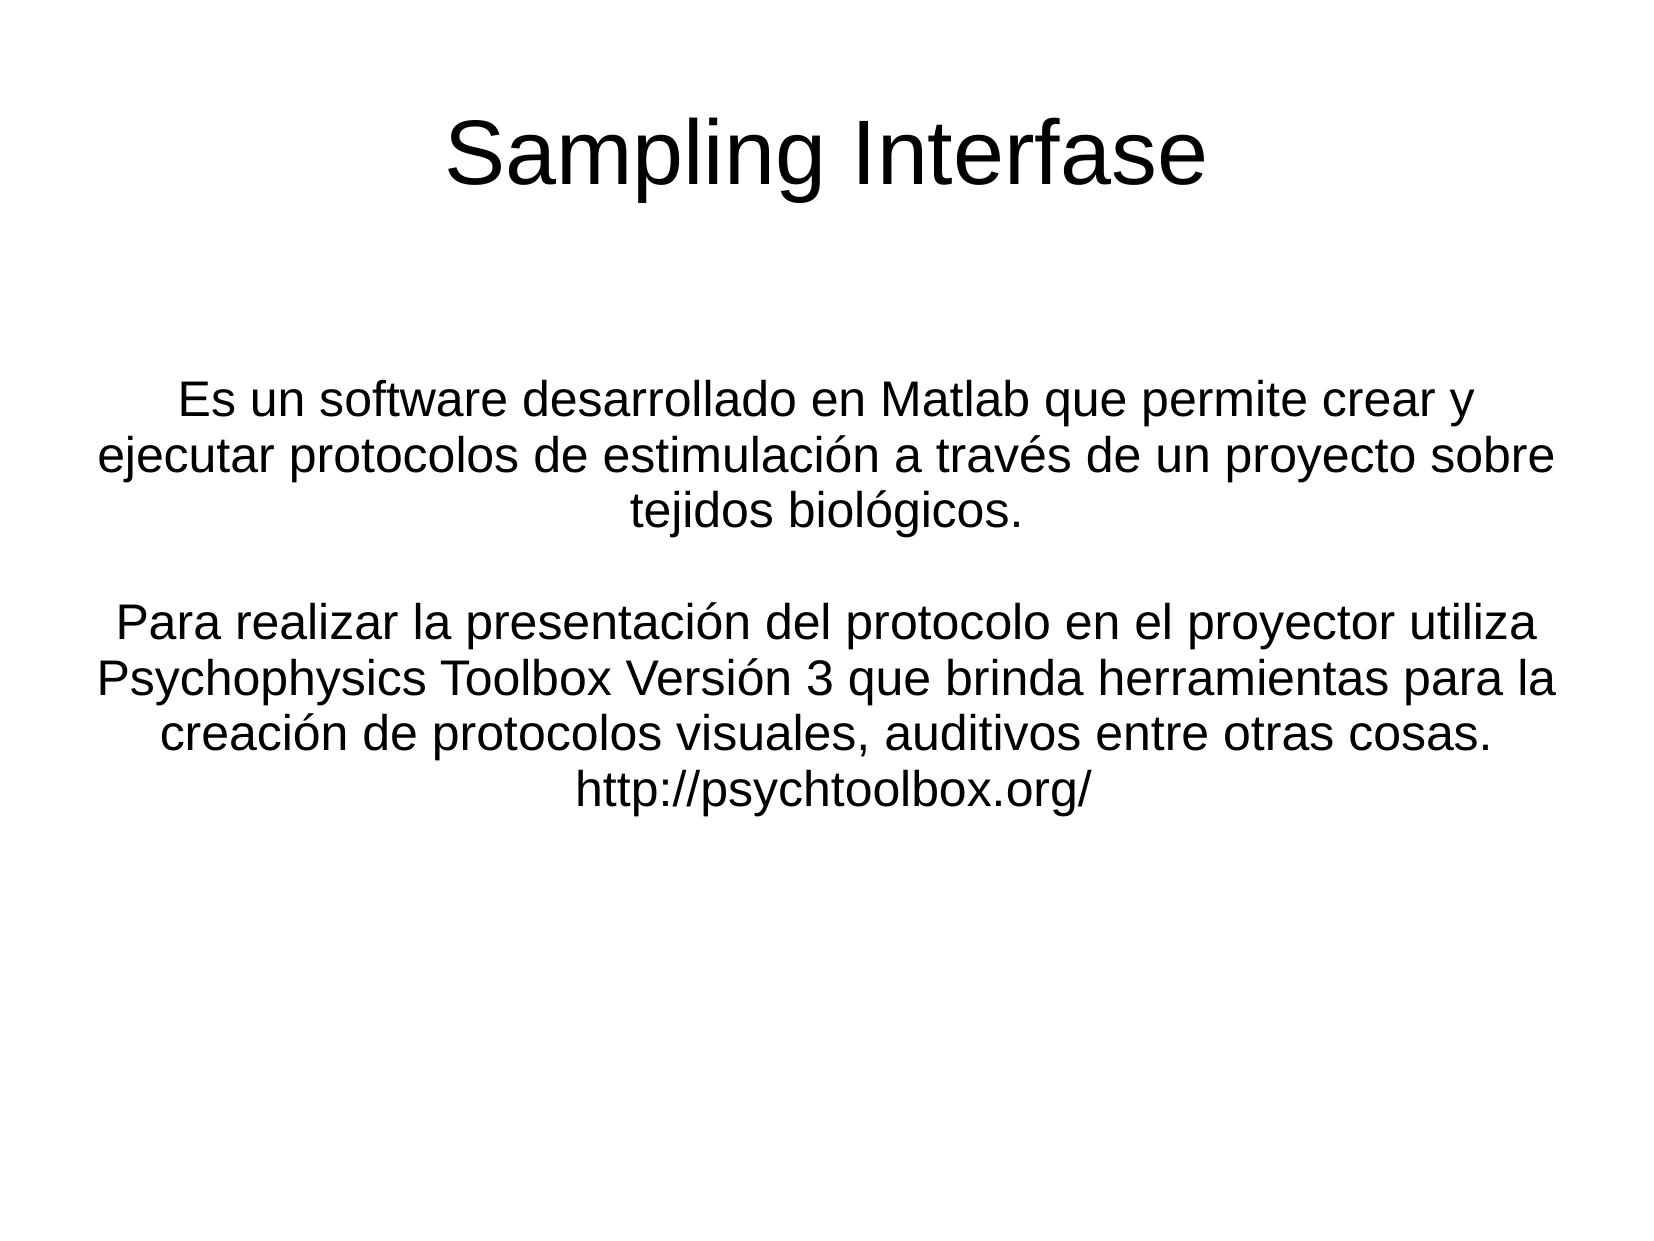

# Sampling Interfase
Es un software desarrollado en Matlab que permite crear y ejecutar protocolos de estimulación a través de un proyecto sobre tejidos biológicos.
Para realizar la presentación del protocolo en el proyector utiliza Psychophysics Toolbox Versión 3 que brinda herramientas para la creación de protocolos visuales, auditivos entre otras cosas.
 http://psychtoolbox.org/